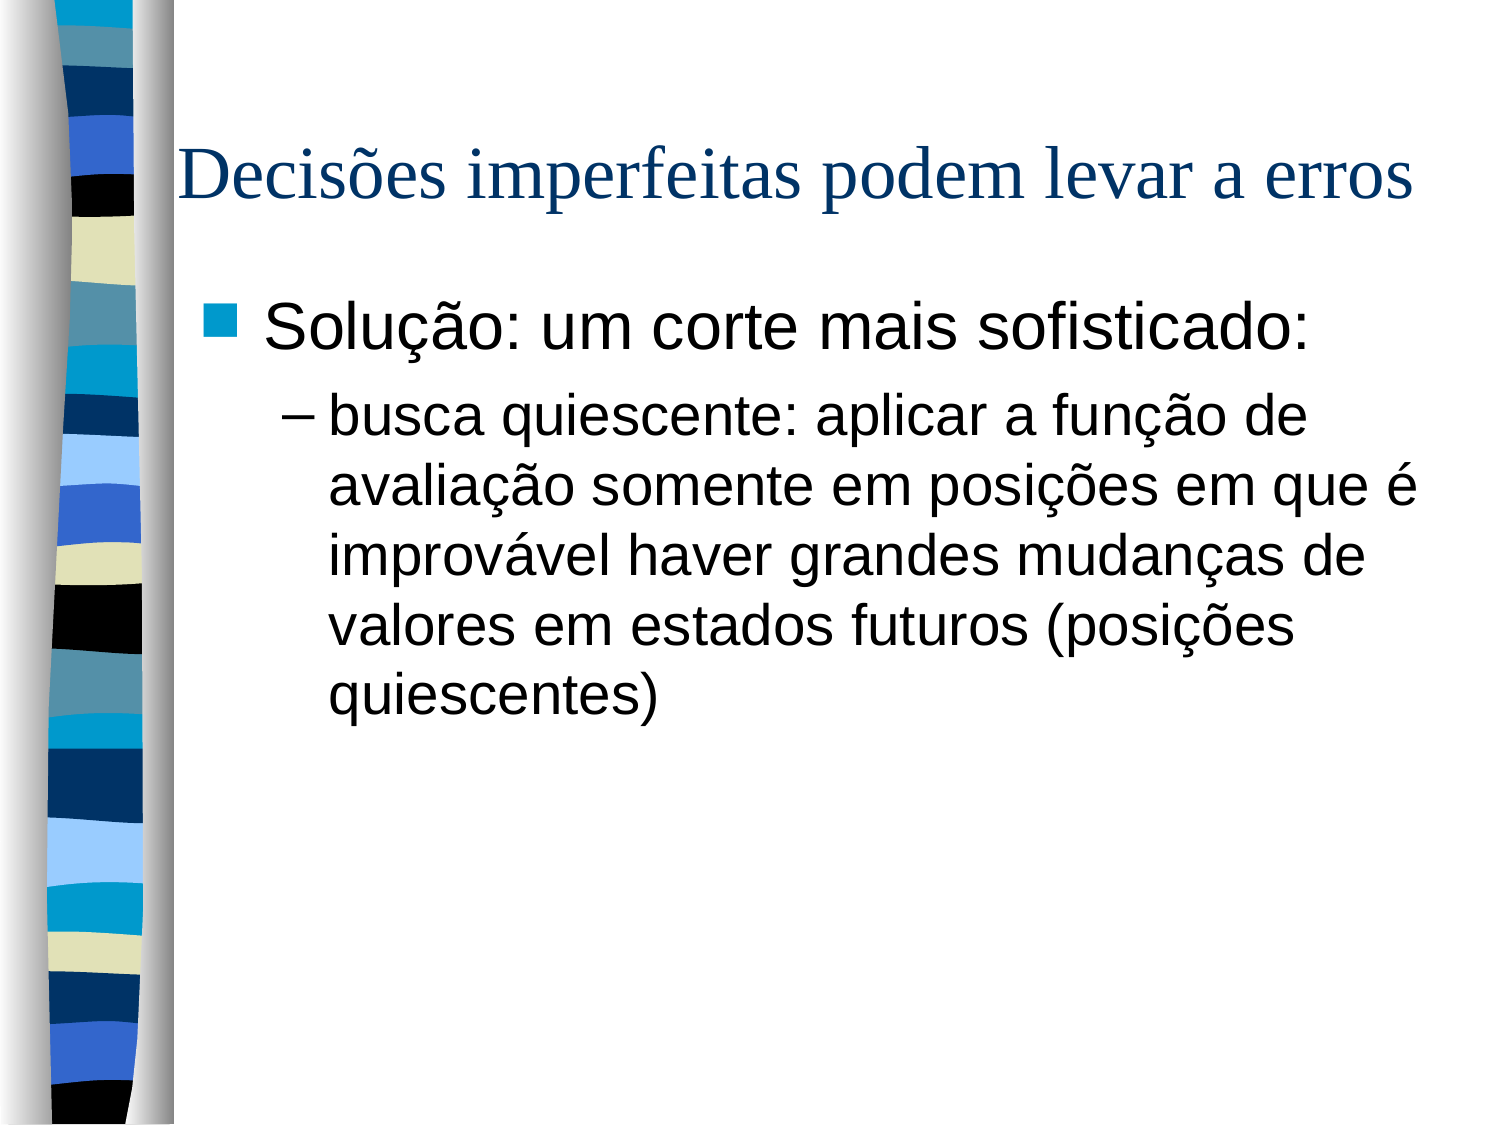

# Decisões imperfeitas podem levar a erros
Solução: um corte mais sofisticado:
busca quiescente: aplicar a função de avaliação somente em posições em que é improvável haver grandes mudanças de valores em estados futuros (posições quiescentes)